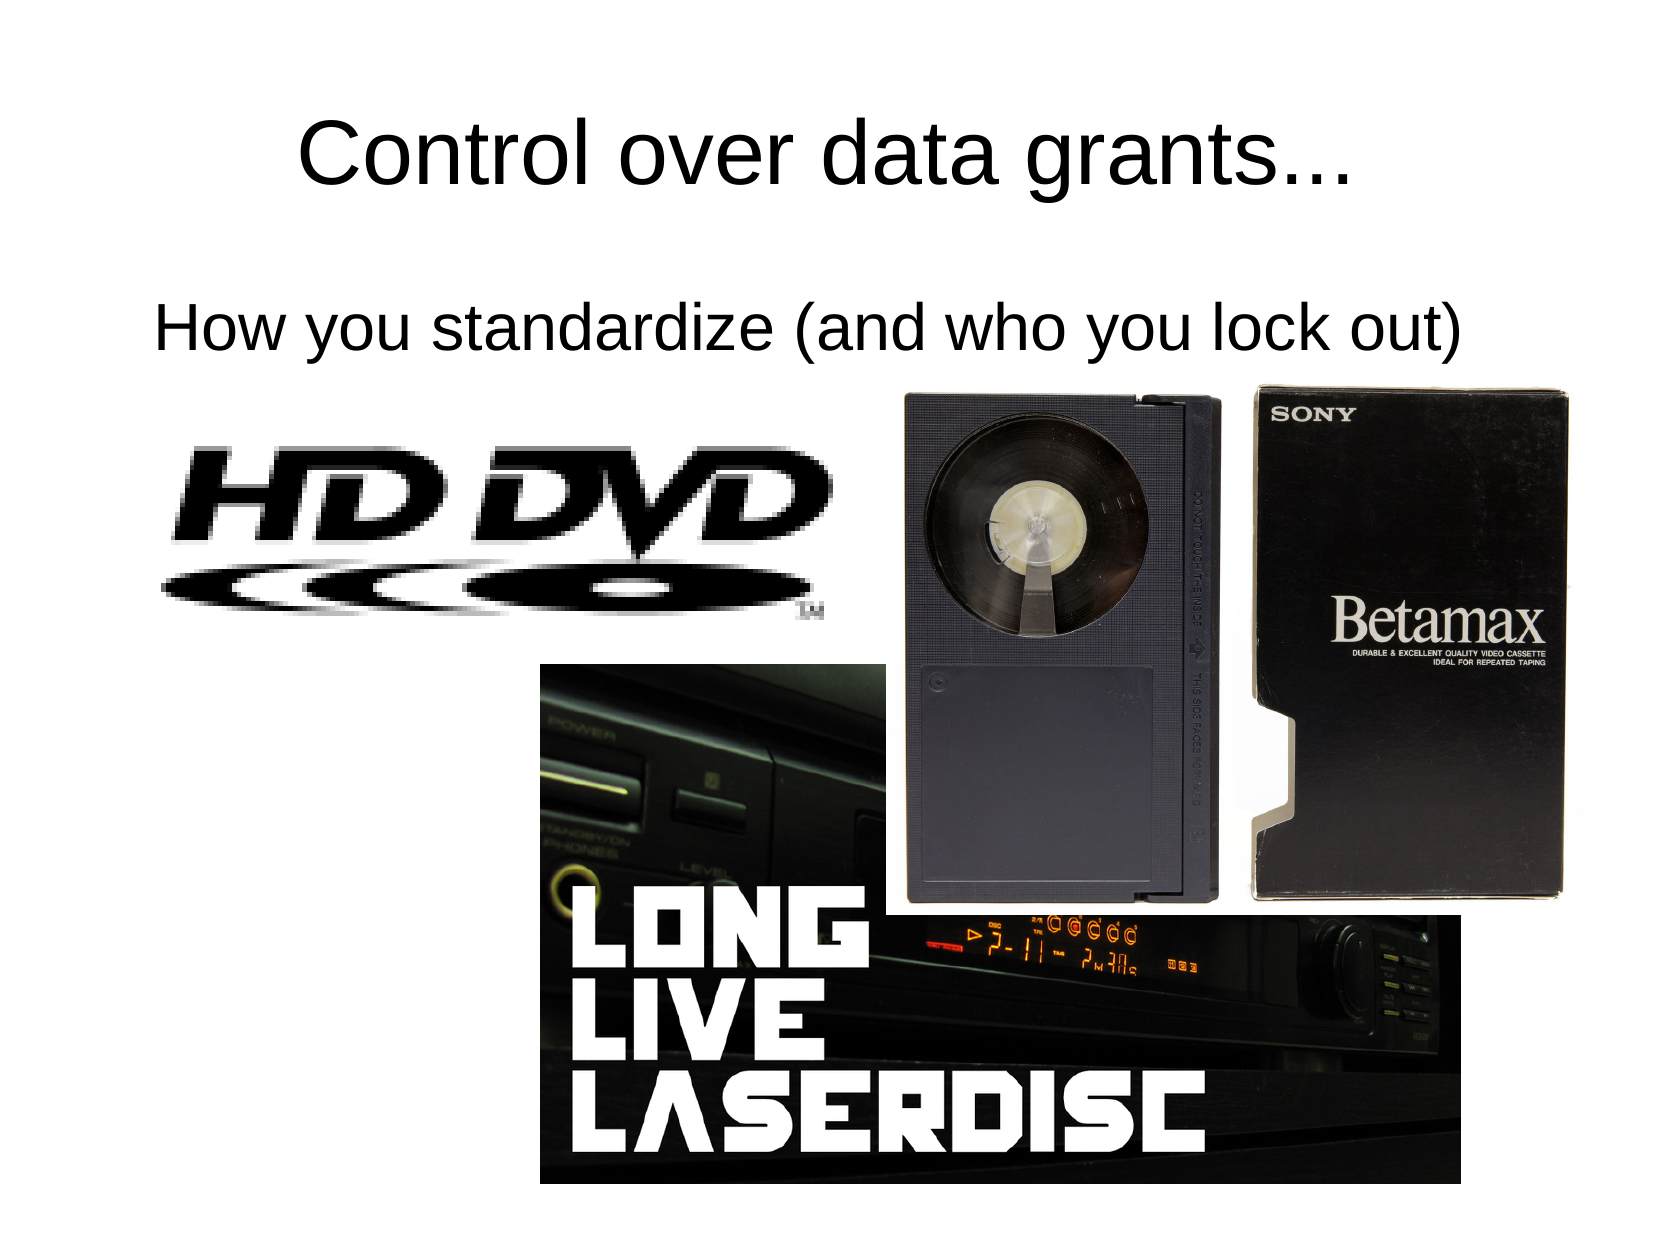

# Control over data grants...
How you standardize (and who you lock out)